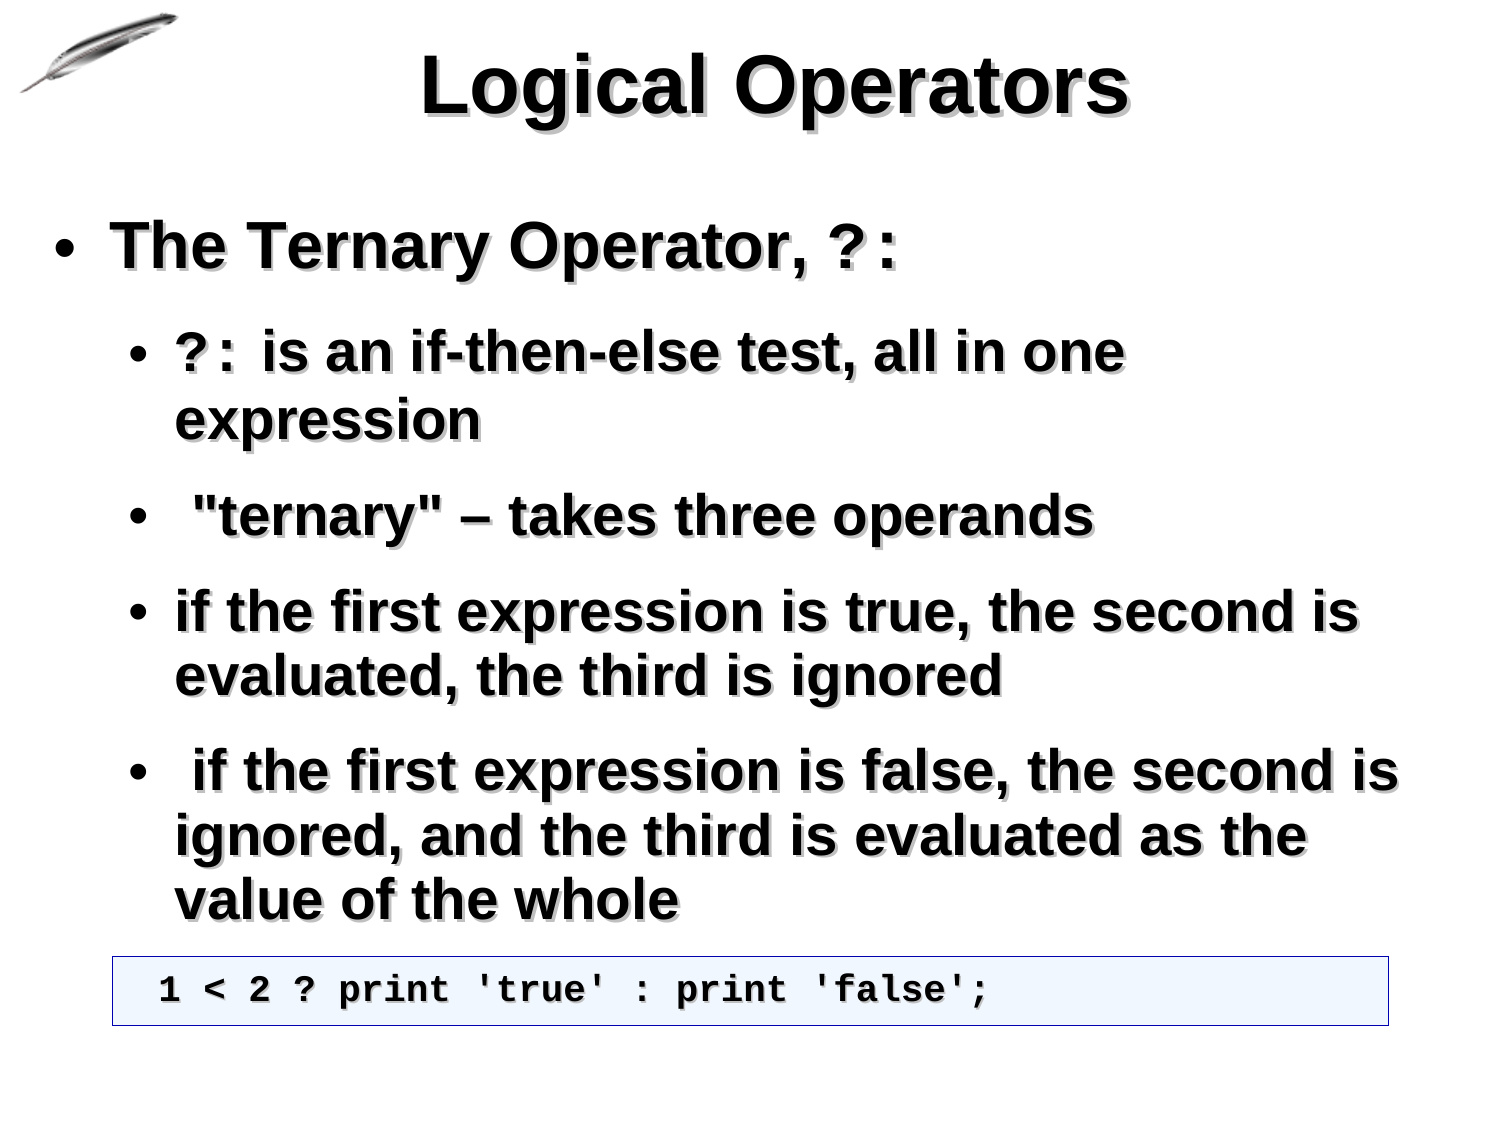

# Logical Operators
The Ternary Operator, ?:
?: is an if-then-else test, all in one expression
 "ternary" – takes three operands
if the first expression is true, the second is evaluated, the third is ignored
 if the first expression is false, the second is ignored, and the third is evaluated as the value of the whole
 1 < 2 ? print 'true' : print 'false';